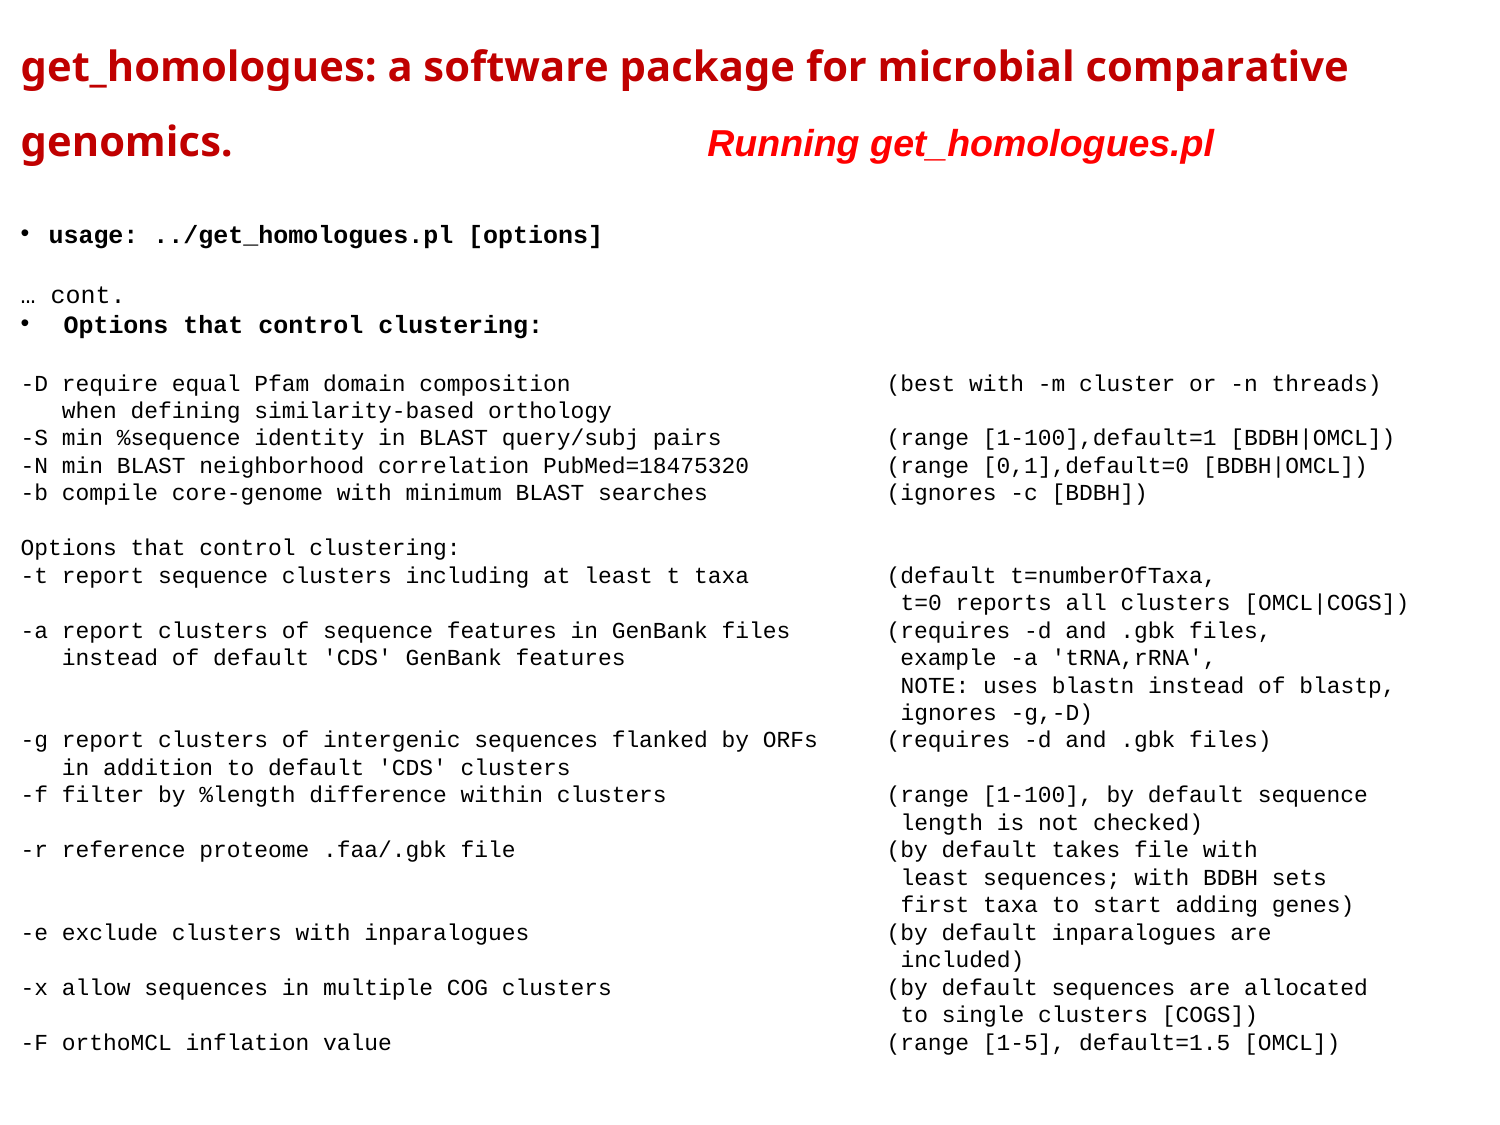

get_homologues: a software package for microbial comparative genomics.
Running get_homologues.pl
usage: ../get_homologues.pl [options]
… cont.
 Options that control clustering:
-D require equal Pfam domain composition (best with -m cluster or -n threads)
 when defining similarity-based orthology
-S min %sequence identity in BLAST query/subj pairs (range [1-100],default=1 [BDBH|OMCL])
-N min BLAST neighborhood correlation PubMed=18475320 (range [0,1],default=0 [BDBH|OMCL])
-b compile core-genome with minimum BLAST searches (ignores -c [BDBH])
Options that control clustering:
-t report sequence clusters including at least t taxa (default t=numberOfTaxa,
 t=0 reports all clusters [OMCL|COGS])
-a report clusters of sequence features in GenBank files (requires -d and .gbk files,
 instead of default 'CDS' GenBank features example -a 'tRNA,rRNA',
 NOTE: uses blastn instead of blastp,
 ignores -g,-D)
-g report clusters of intergenic sequences flanked by ORFs (requires -d and .gbk files)
 in addition to default 'CDS' clusters
-f filter by %length difference within clusters (range [1-100], by default sequence
 length is not checked)
-r reference proteome .faa/.gbk file (by default takes file with
 least sequences; with BDBH sets
 first taxa to start adding genes)
-e exclude clusters with inparalogues (by default inparalogues are
 included)
-x allow sequences in multiple COG clusters (by default sequences are allocated
 to single clusters [COGS])
-F orthoMCL inflation value (range [1-5], default=1.5 [OMCL])